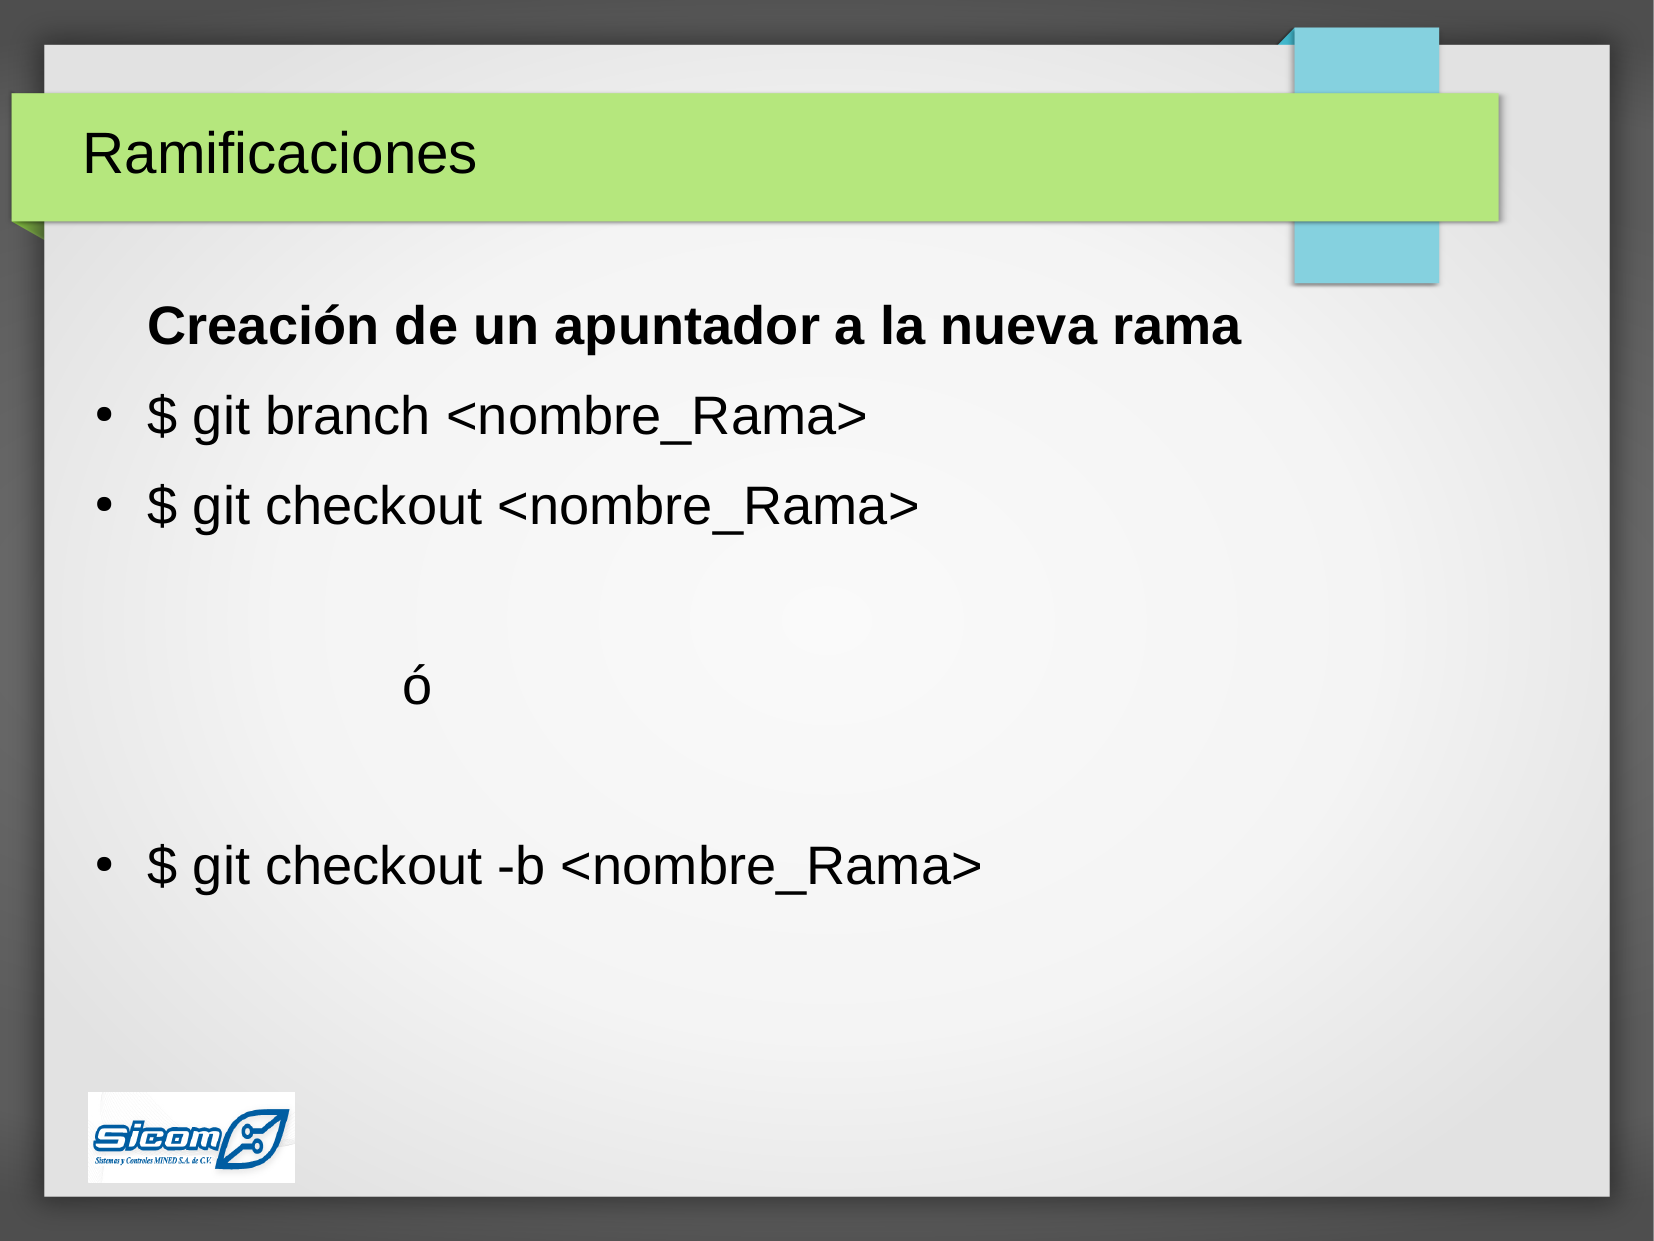

# Ramificaciones
Creación de un apuntador a la nueva rama
$ git branch <nombre_Rama>
$ git checkout <nombre_Rama>
 ó
$ git checkout -b <nombre_Rama>